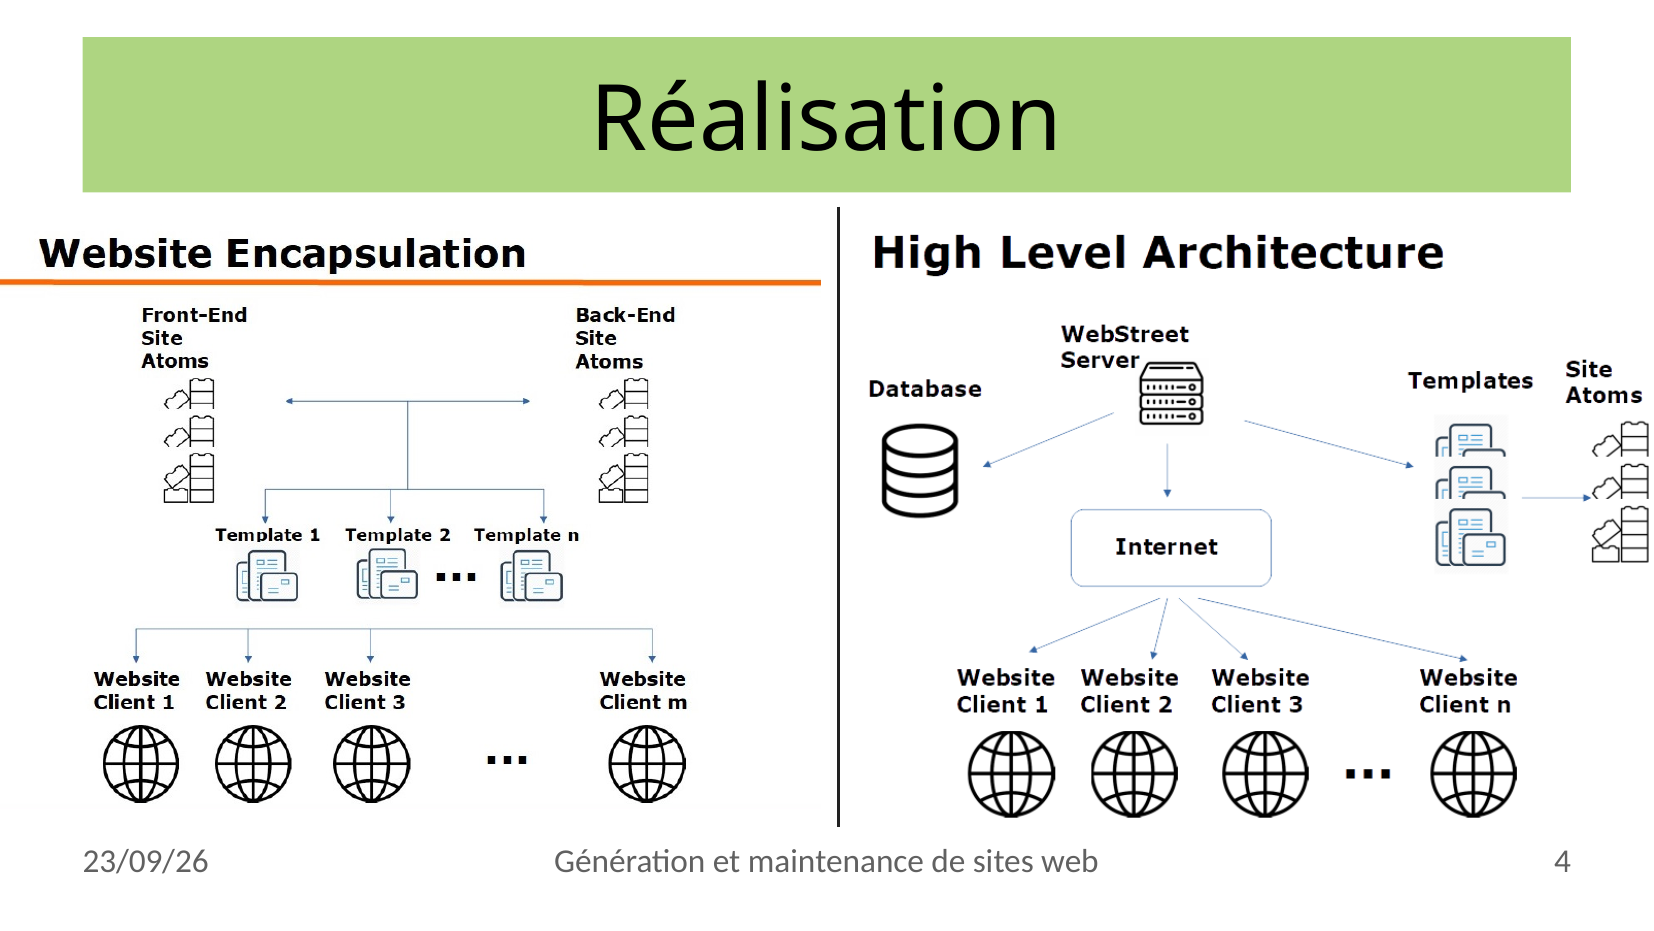

# Réalisation
Génération et maintenance de sites web
4